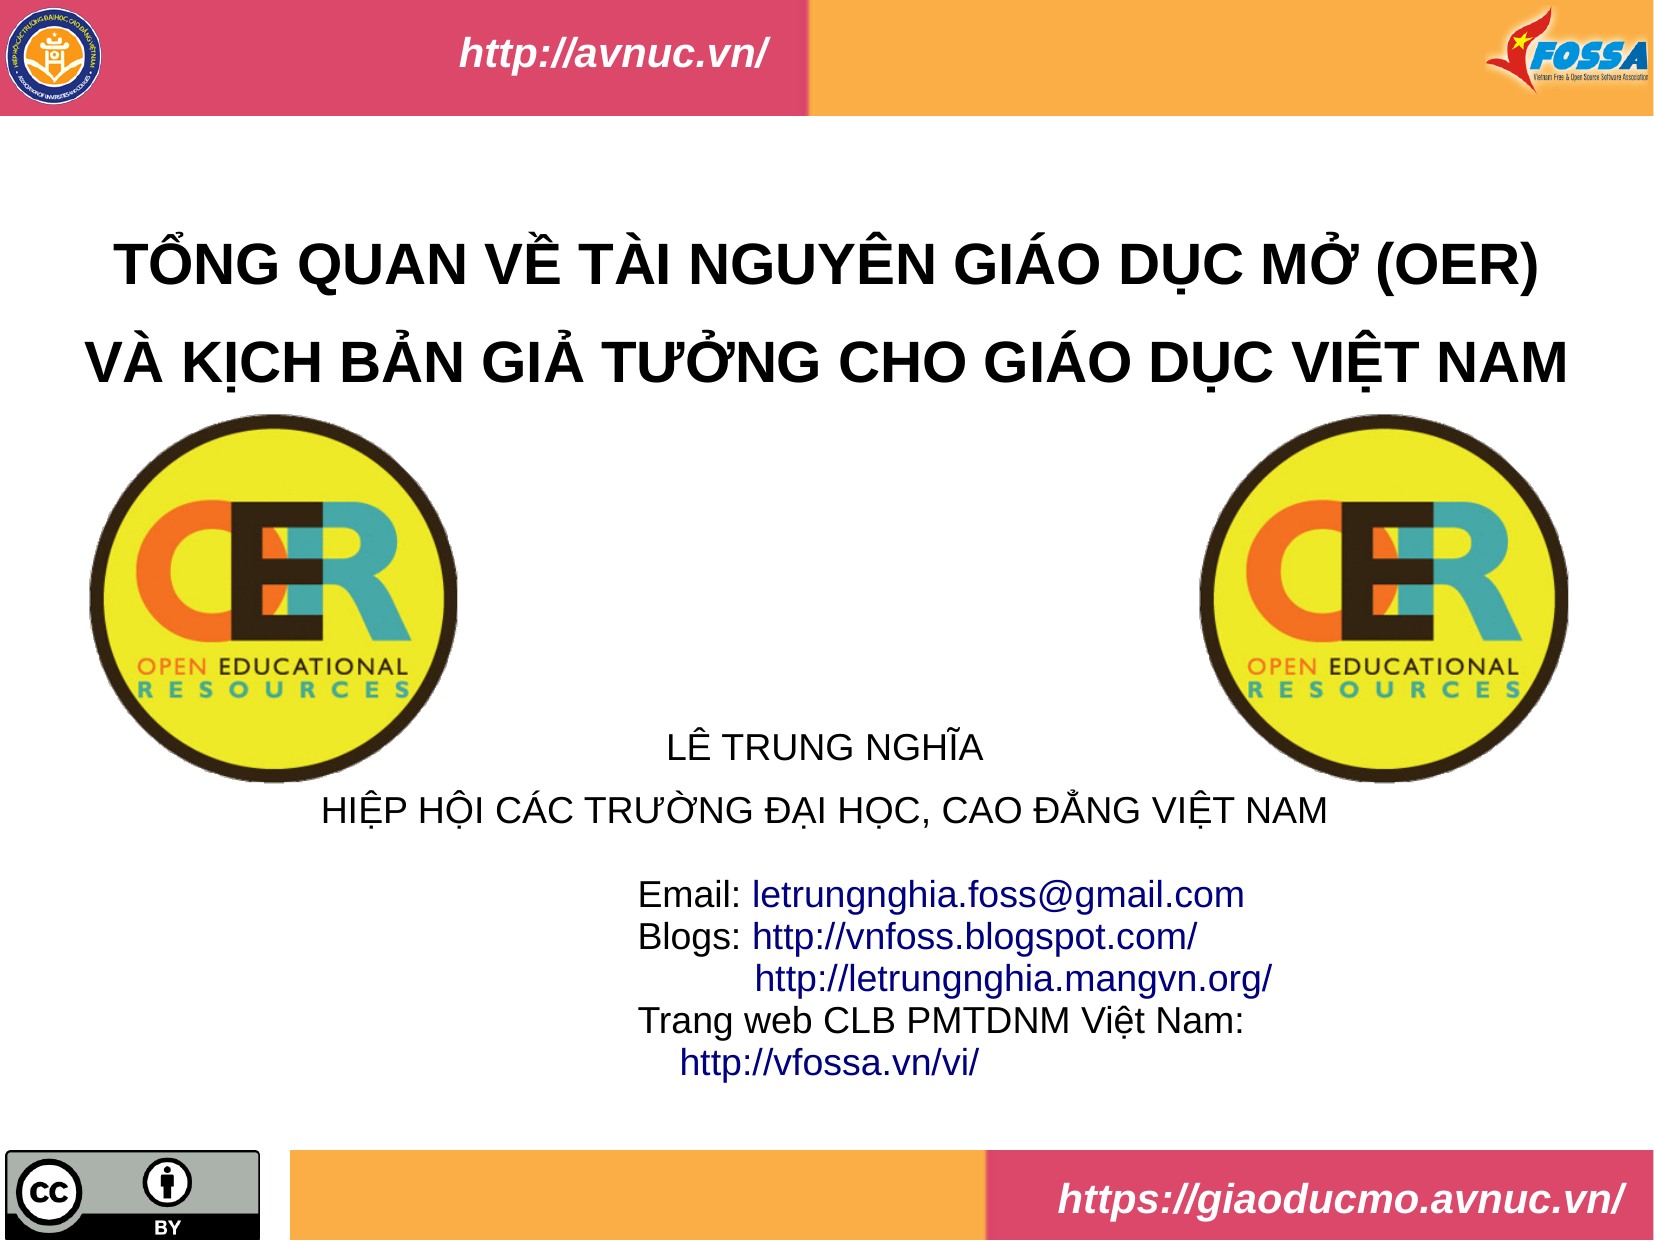

http://avnuc.vn/
TỔNG QUAN VỀ TÀI NGUYÊN GIÁO DỤC MỞ (OER)
VÀ KỊCH BẢN GIẢ TƯỞNG CHO GIÁO DỤC VIỆT NAM
LÊ TRUNG NGHĨA
HIỆP HỘI CÁC TRƯỜNG ĐẠI HỌC, CAO ĐẲNG VIỆT NAM
								Email: letrungnghia.foss@gmail.com
								Blogs: http://vnfoss.blogspot.com/
						 			 http://letrungnghia.mangvn.org/
								Trang web CLB PMTDNM Việt Nam: 		 										 	 http://vfossa.vn/vi/
https://giaoducmo.avnuc.vn/